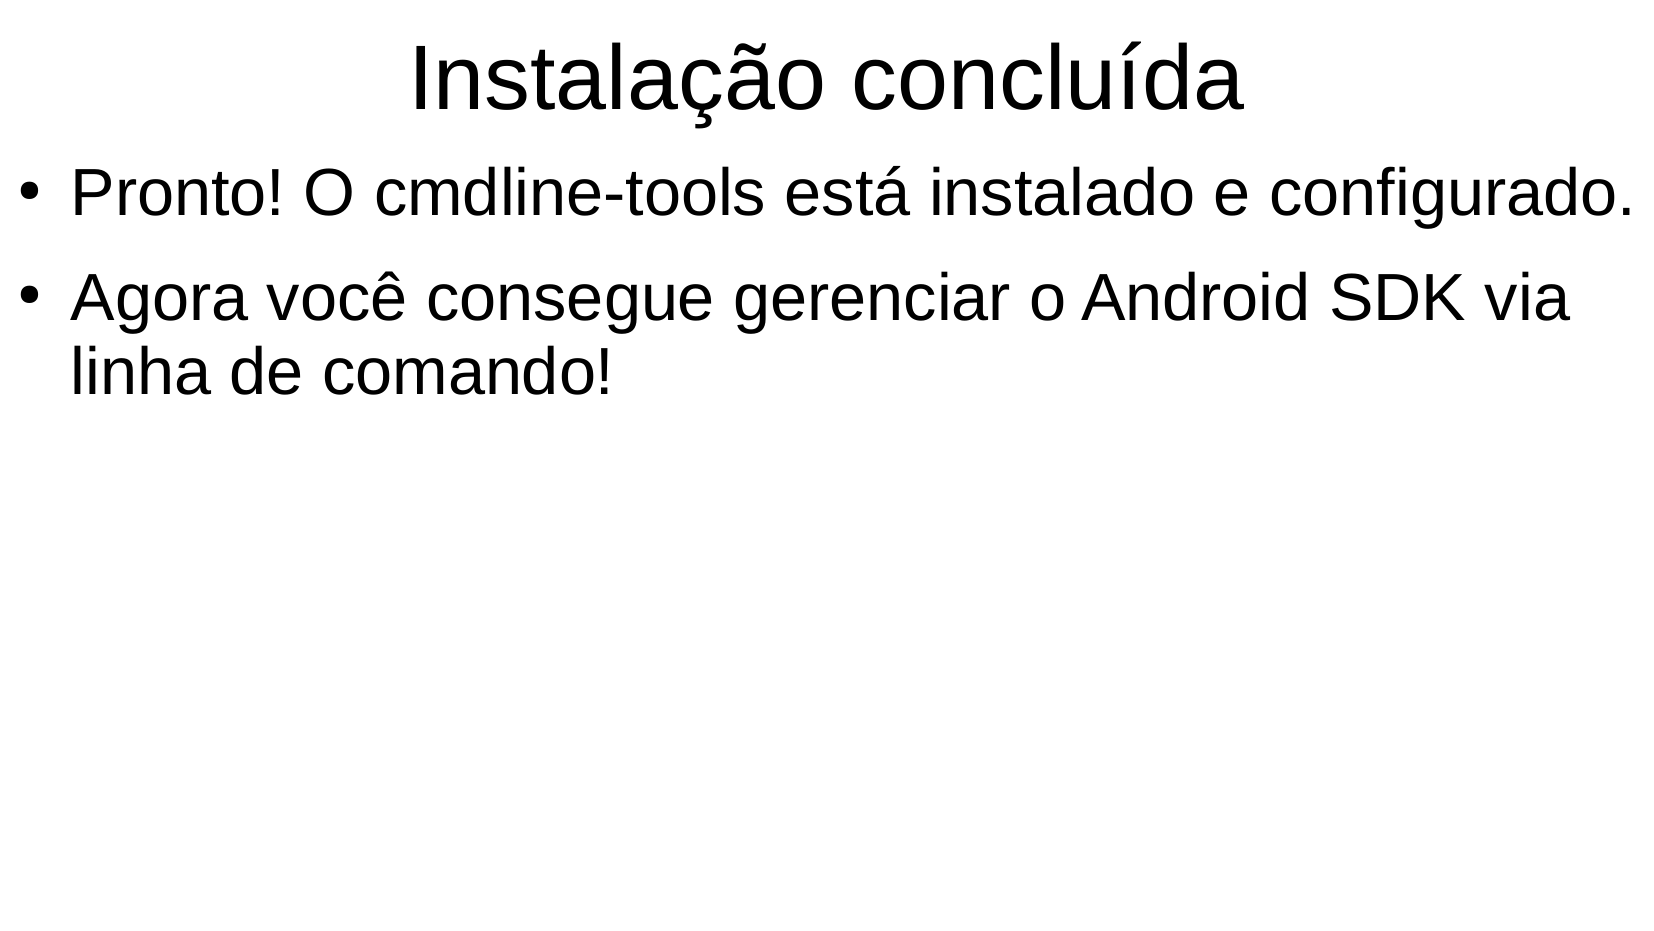

# Instalação concluída
Pronto! O cmdline-tools está instalado e configurado.
Agora você consegue gerenciar o Android SDK via linha de comando!